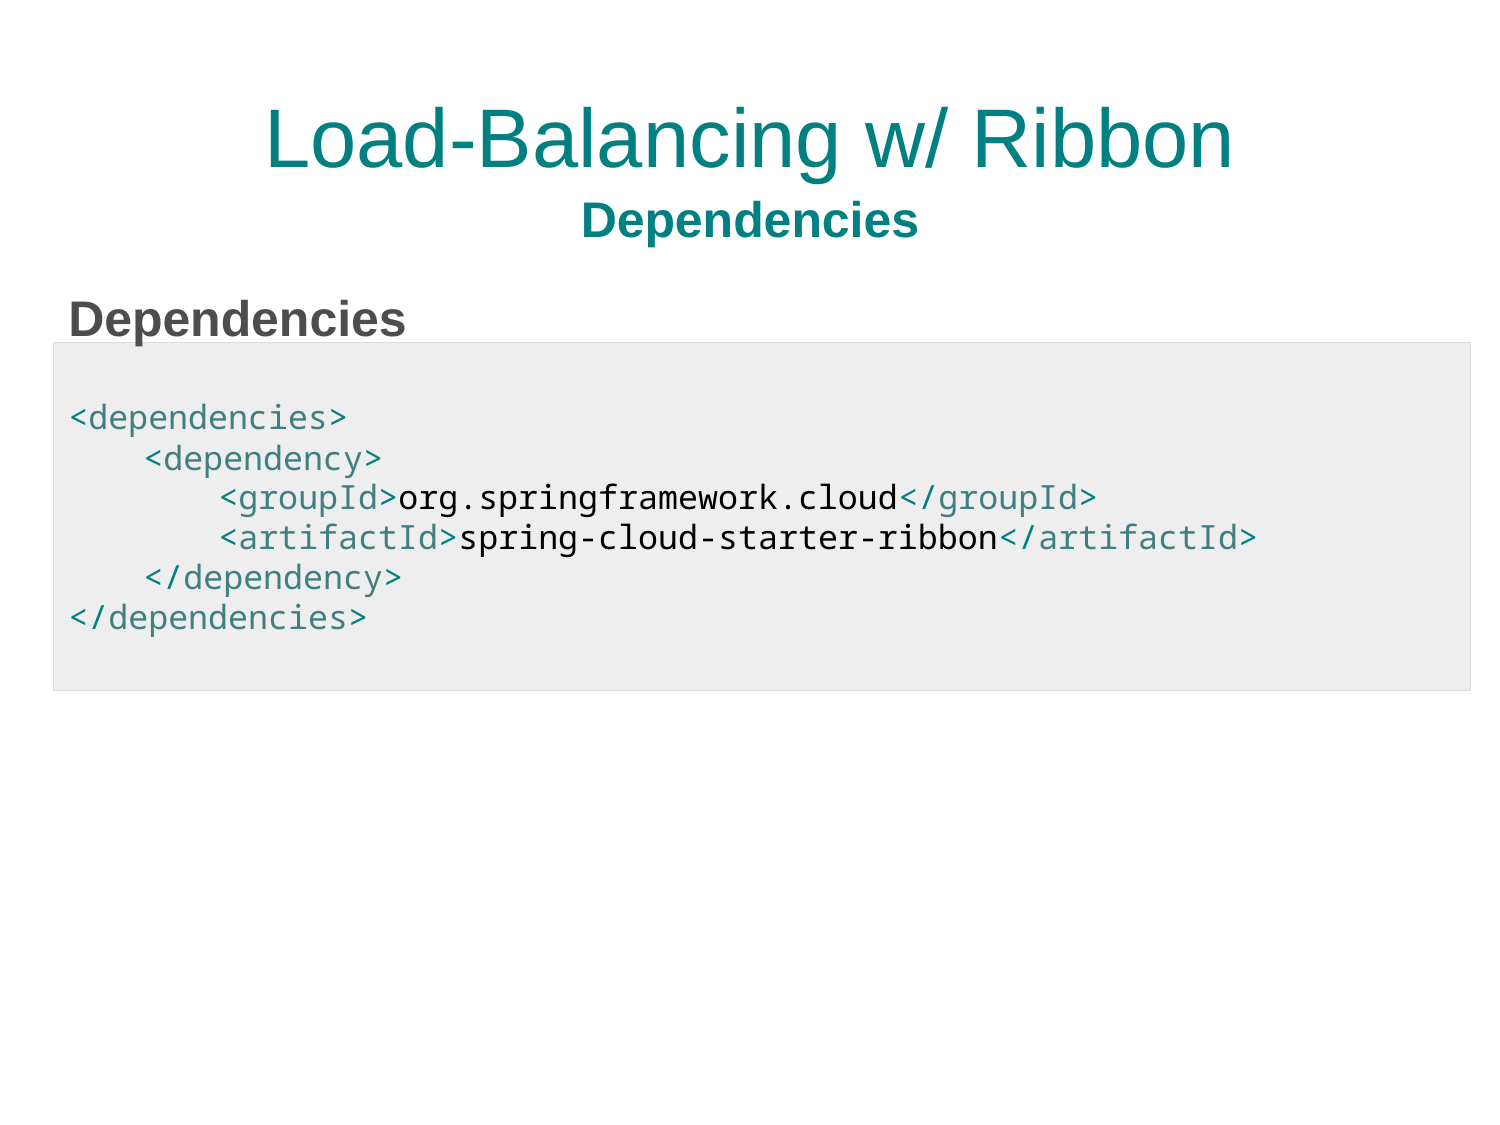

# Load-Balancing w/ Ribbon
Dependencies
Dependencies
<dependencies>
	<dependency>
		<groupId>org.springframework.cloud</groupId>
		<artifactId>spring-cloud-starter-ribbon</artifactId>
	</dependency>
</dependencies>